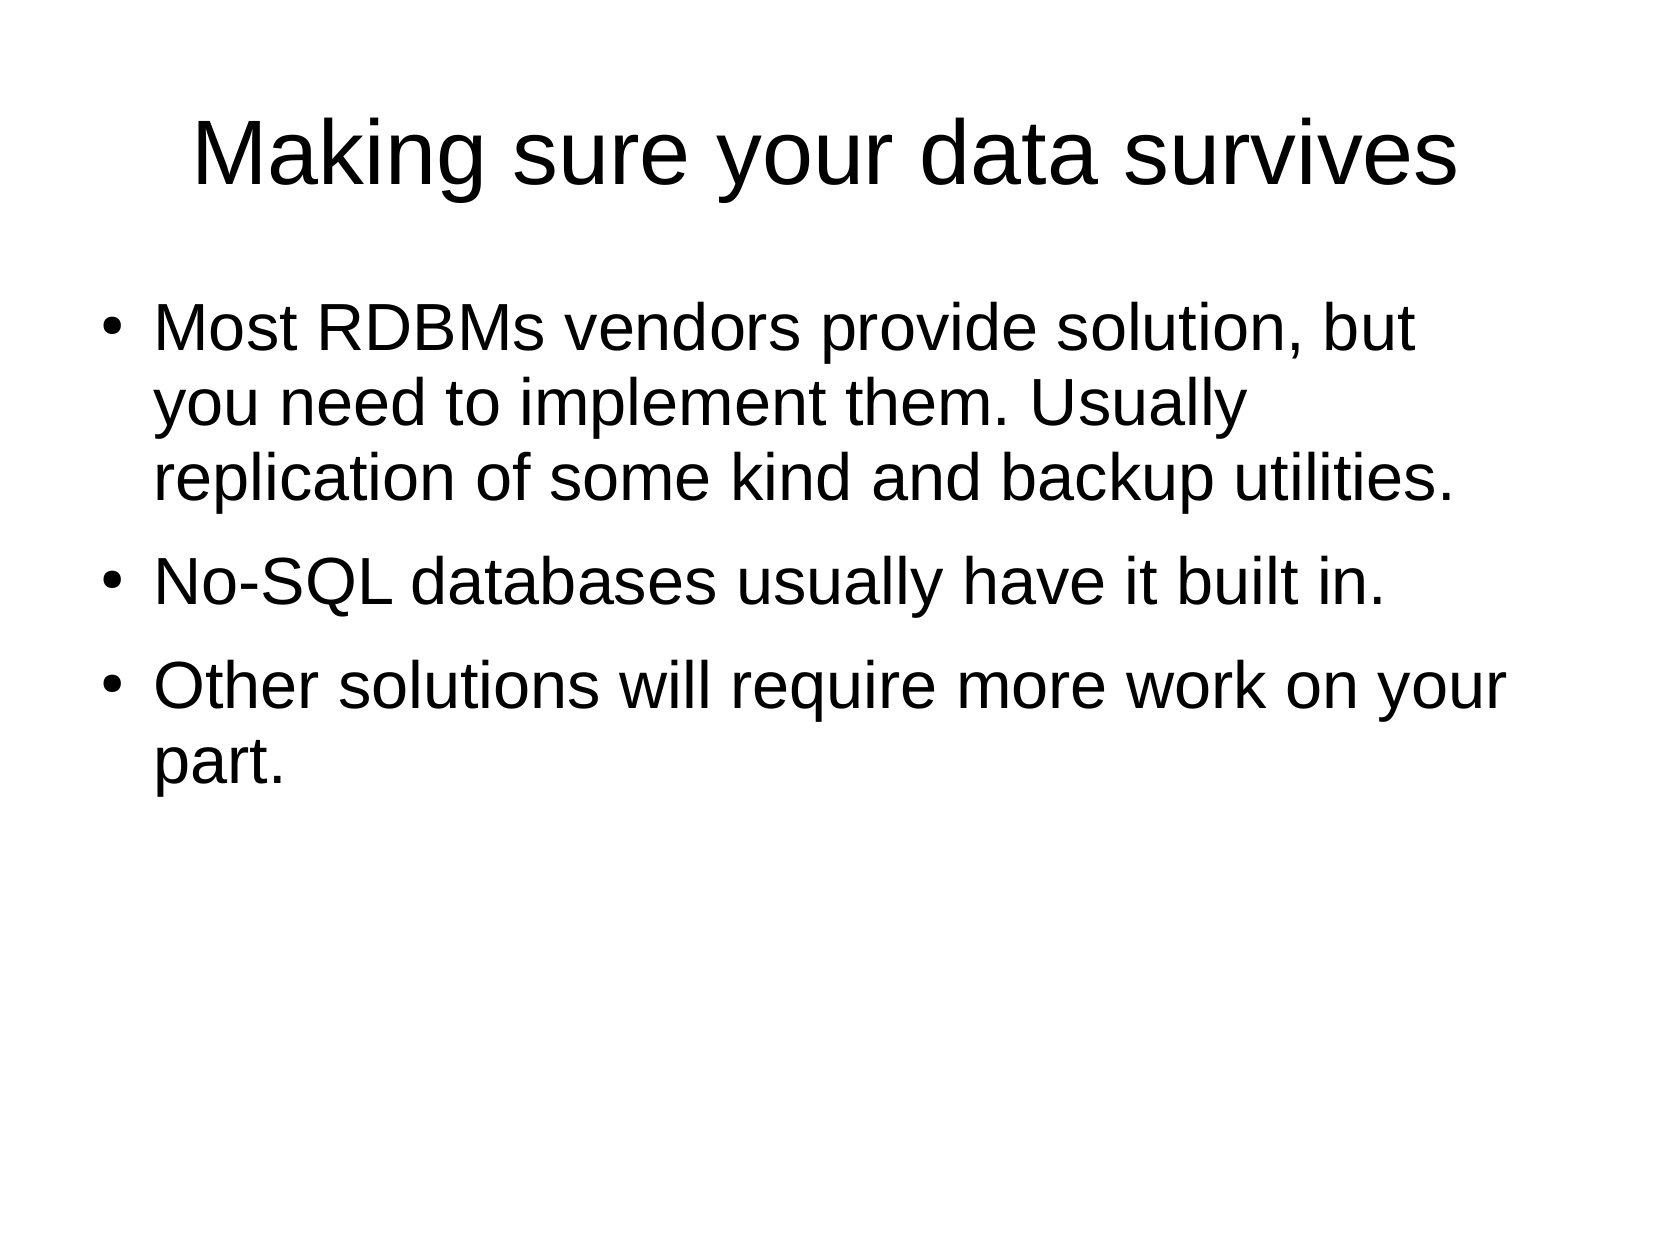

# Making sure your data survives
Most RDBMs vendors provide solution, but you need to implement them. Usually replication of some kind and backup utilities.
No-SQL databases usually have it built in.
Other solutions will require more work on your part.